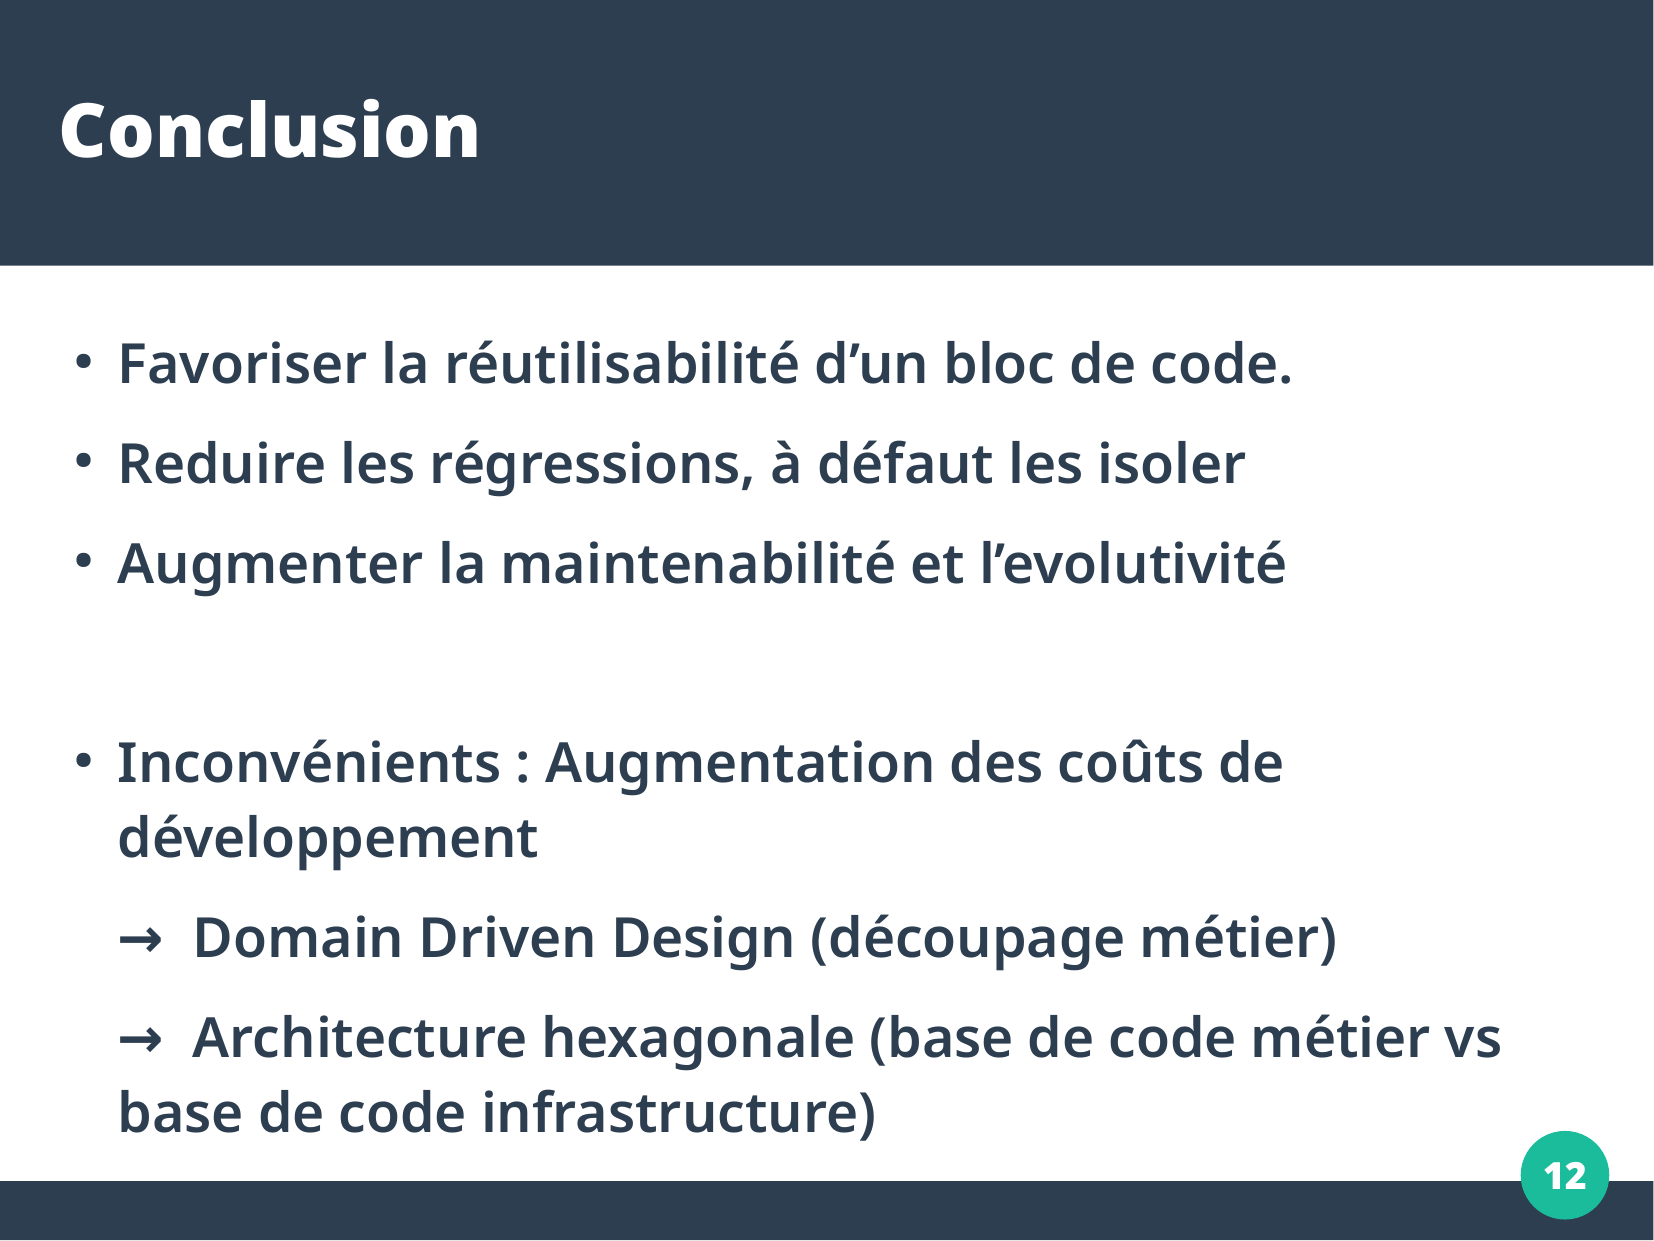

# Conclusion
Favoriser la réutilisabilité d’un bloc de code.
Reduire les régressions, à défaut les isoler
Augmenter la maintenabilité et l’evolutivité
Inconvénients : Augmentation des coûts de développement
→ Domain Driven Design (découpage métier)
→ Architecture hexagonale (base de code métier vs base de code infrastructure)
12